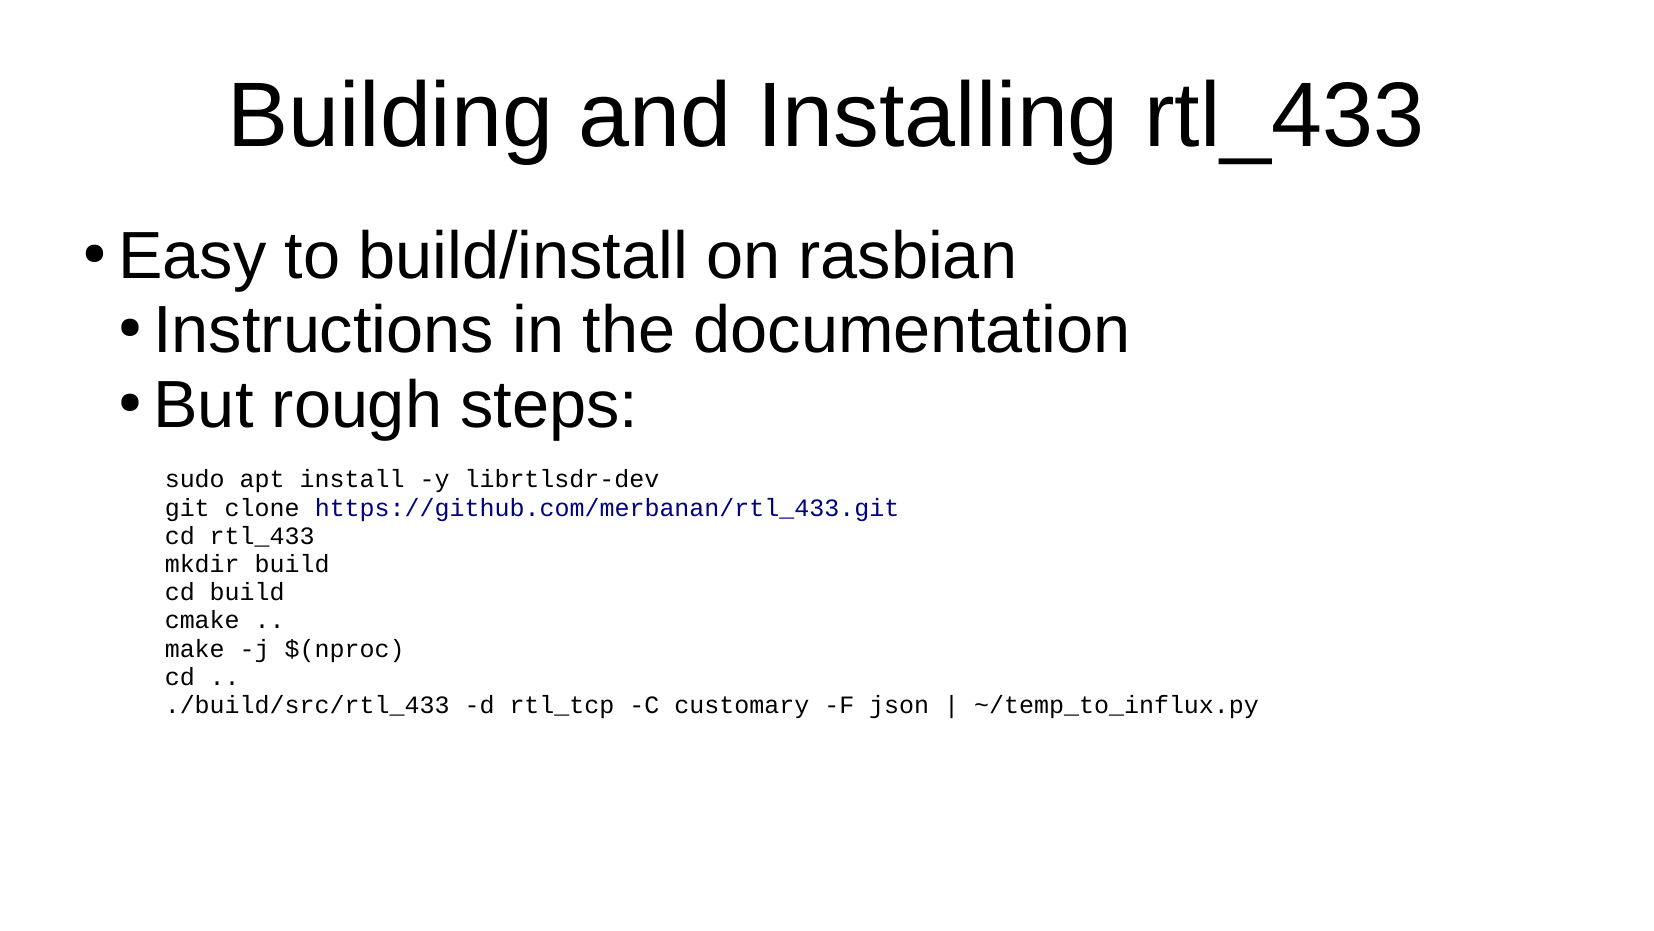

# Building and Installing rtl_433
Easy to build/install on rasbian
Instructions in the documentation
But rough steps:
sudo apt install -y librtlsdr-dev
git clone https://github.com/merbanan/rtl_433.git
cd rtl_433
mkdir build
cd build
cmake ..
make -j $(nproc)
cd ..
./build/src/rtl_433 -d rtl_tcp -C customary -F json | ~/temp_to_influx.py